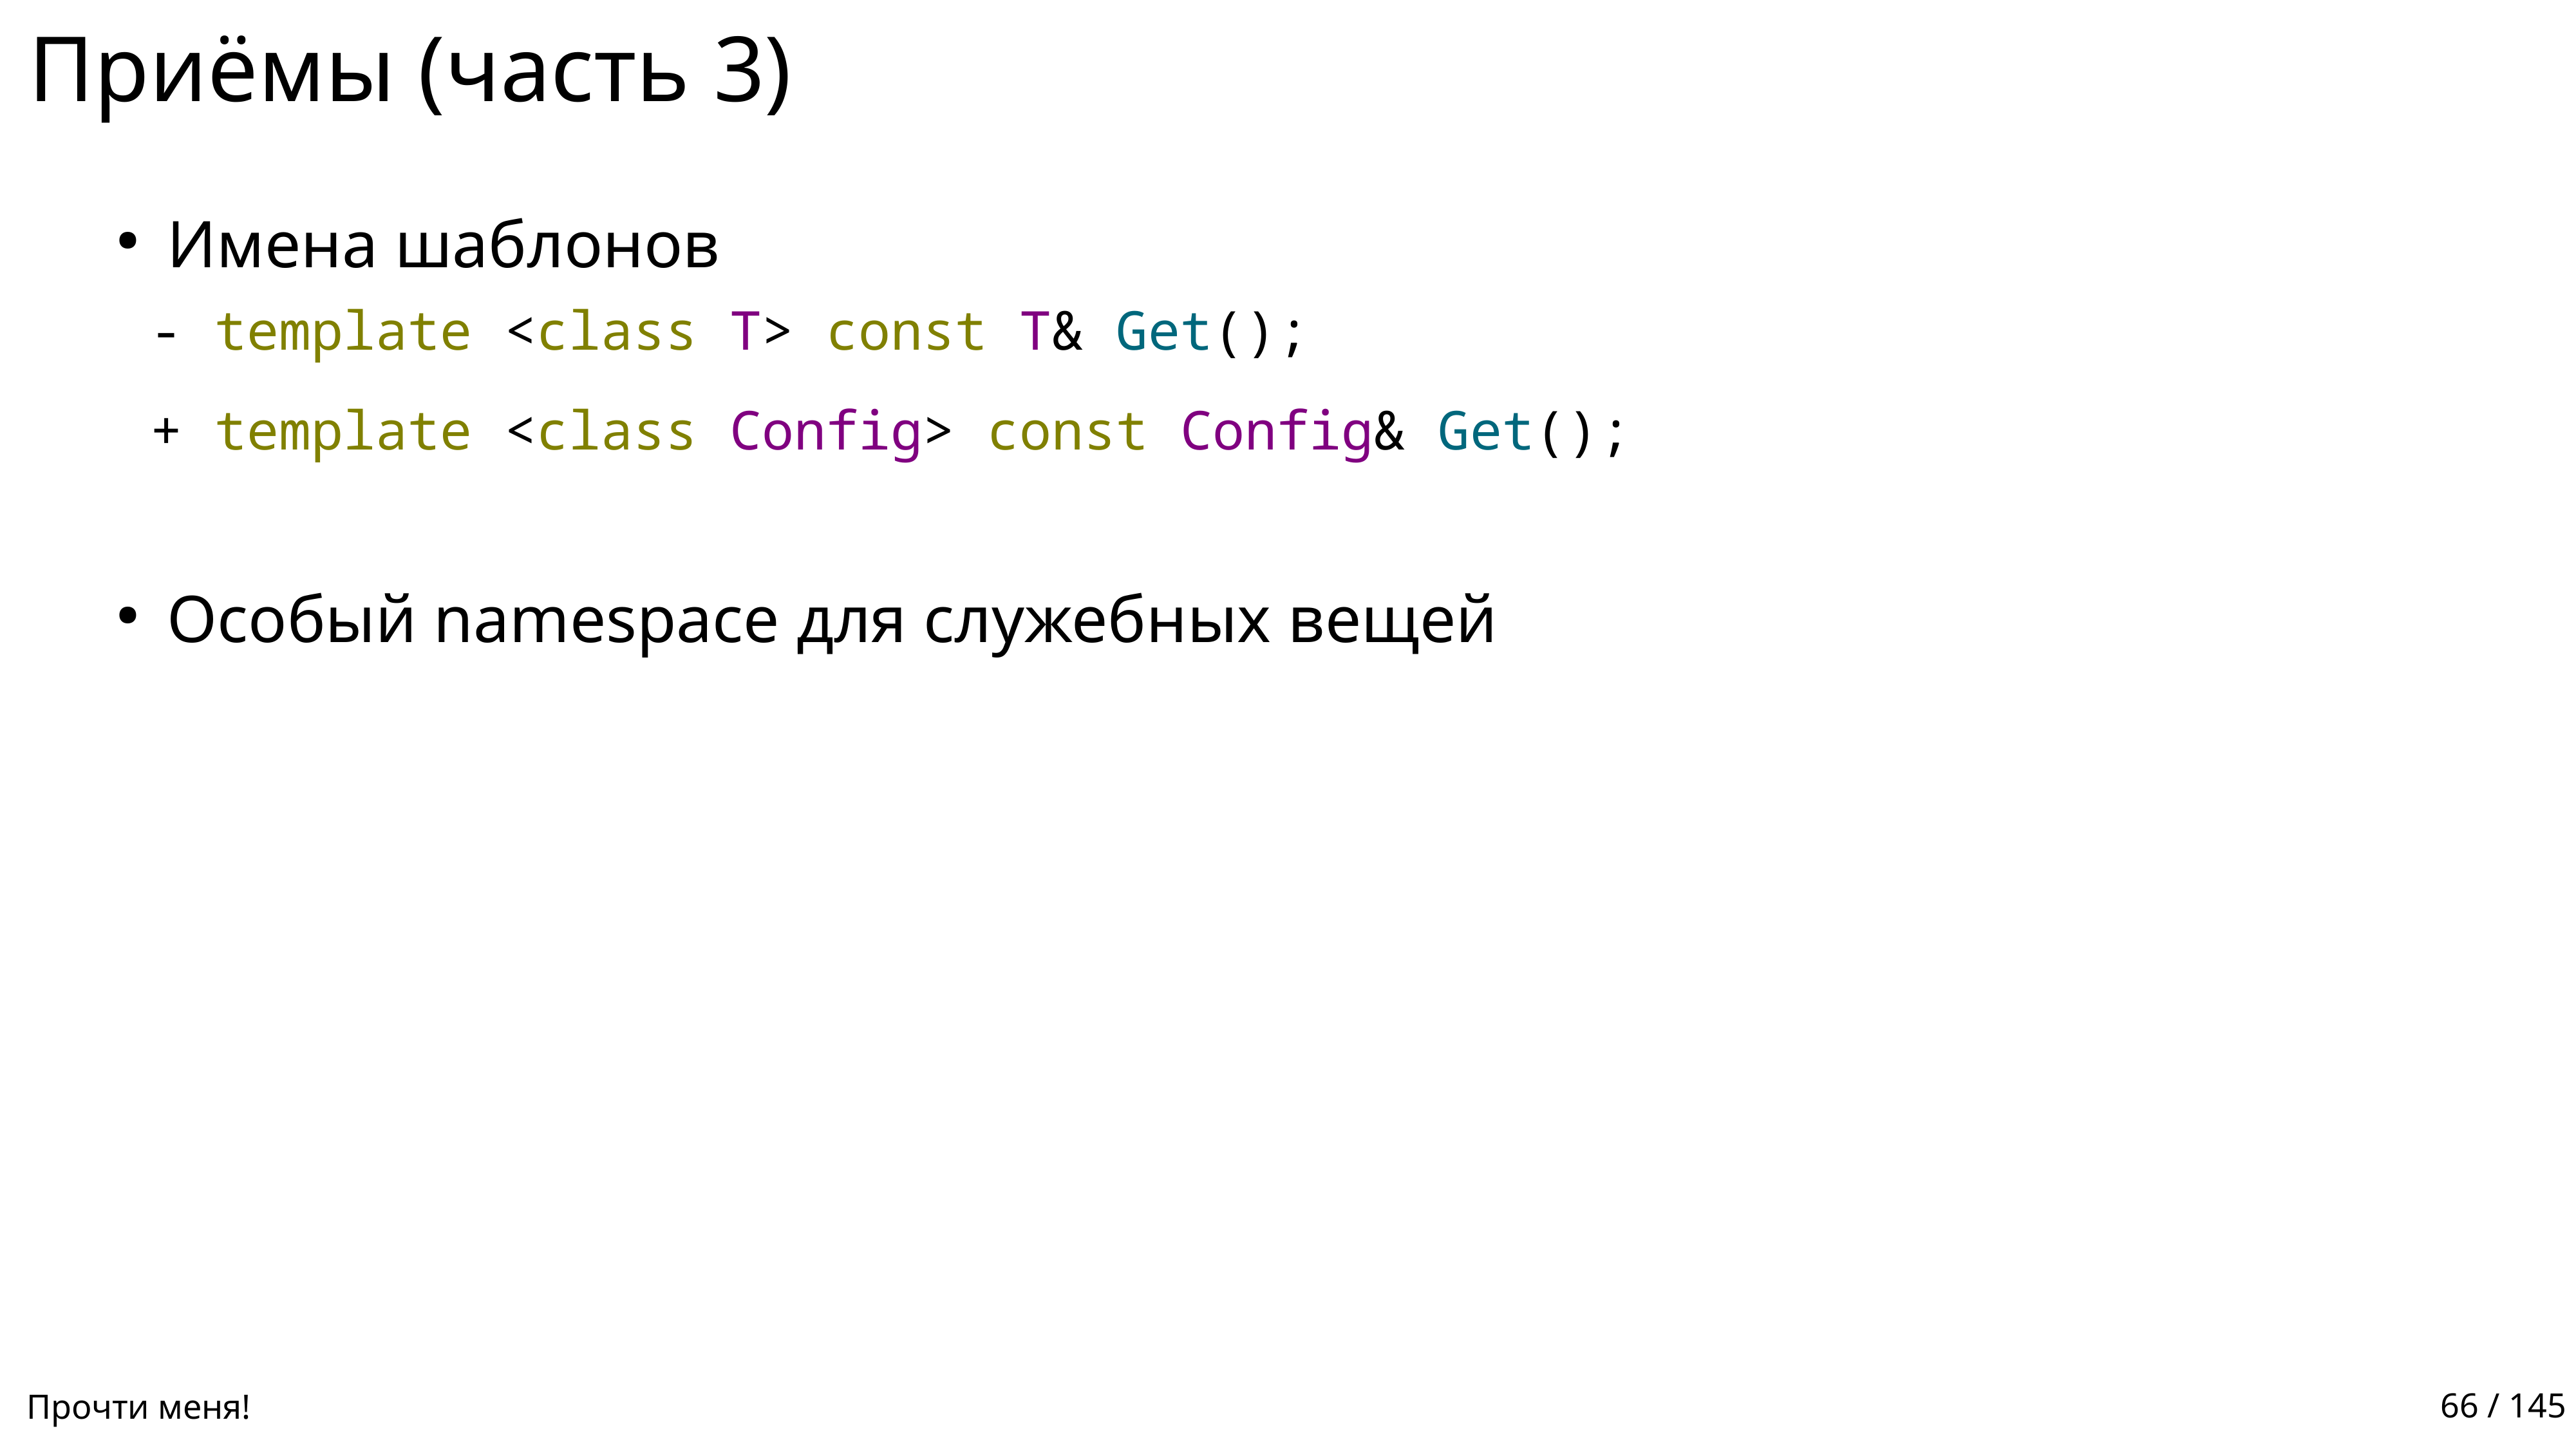

Приёмы (часть 3)
# Имена шаблонов
- template <class T> const T& Get();
+ template <class Config> const Config& Get();
 Особый namespace для служебных вещей
Прочти меня!